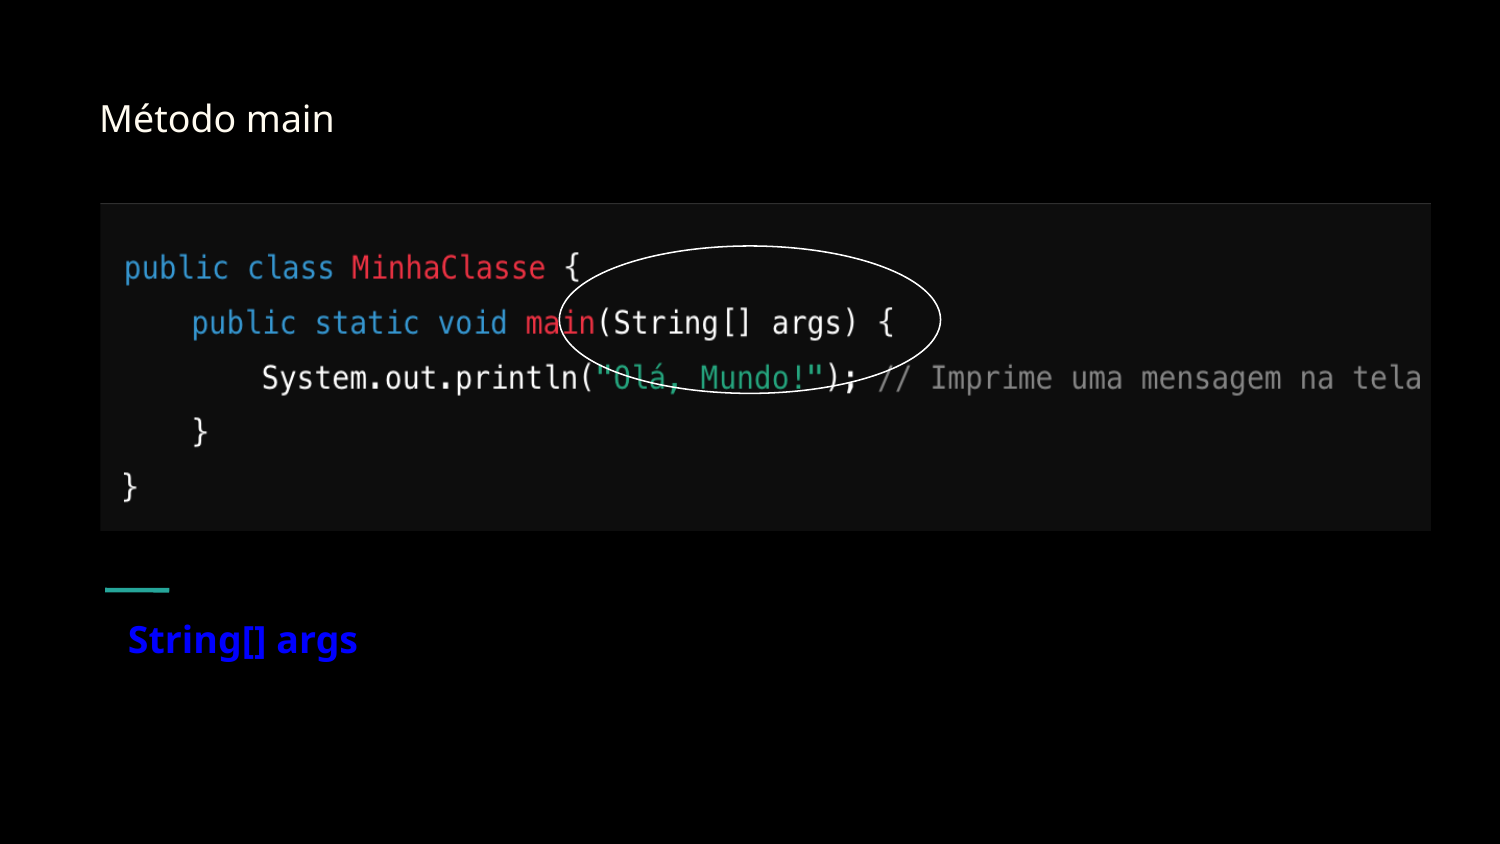

# Método main
String[] args: Parâmetro que permite passar argumentos ao programa pela linha de comando.